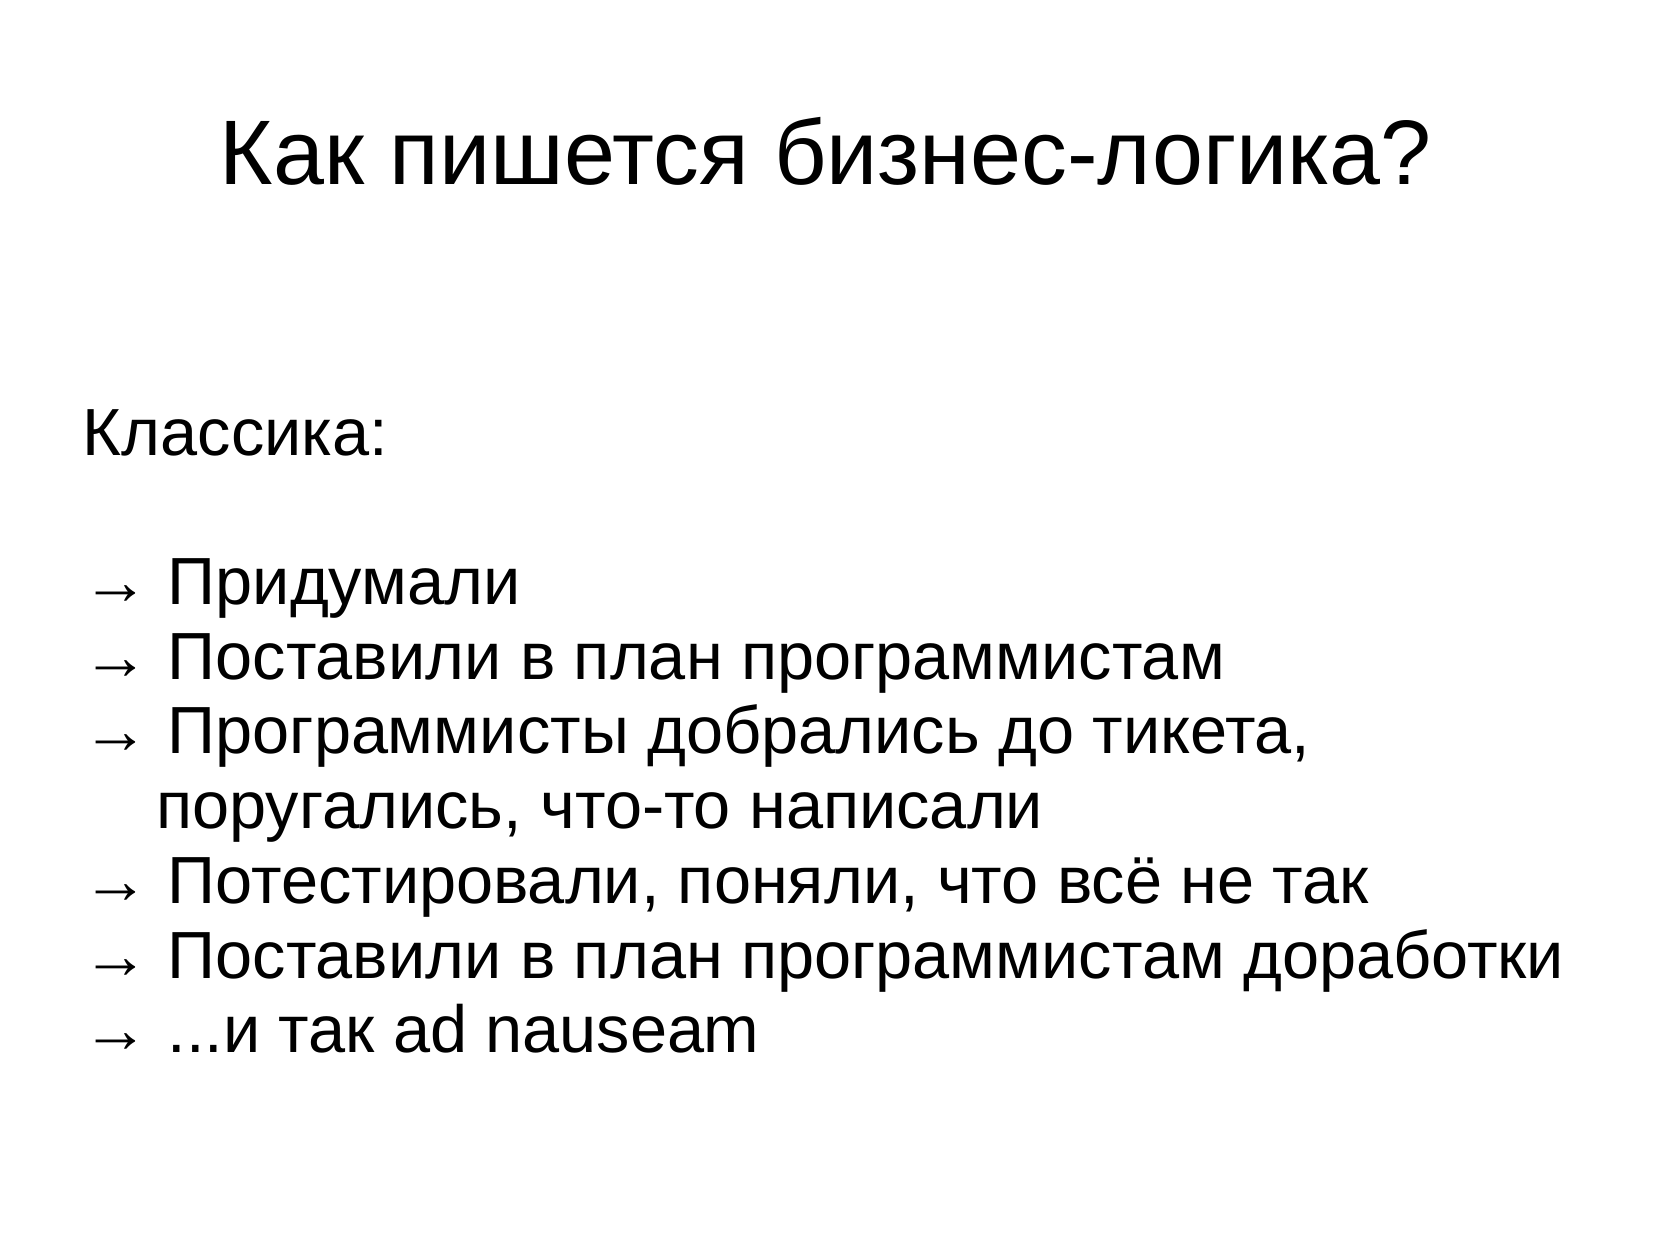

# Как пишется бизнес-логика?
Классика:
→ Придумали
→ Поставили в план программистам
→ Программисты добрались до тикета,
	поругались, что-то написали
→ Потестировали, поняли, что всё не так
→ Поставили в план программистам доработки
→ ...и так ad nauseam